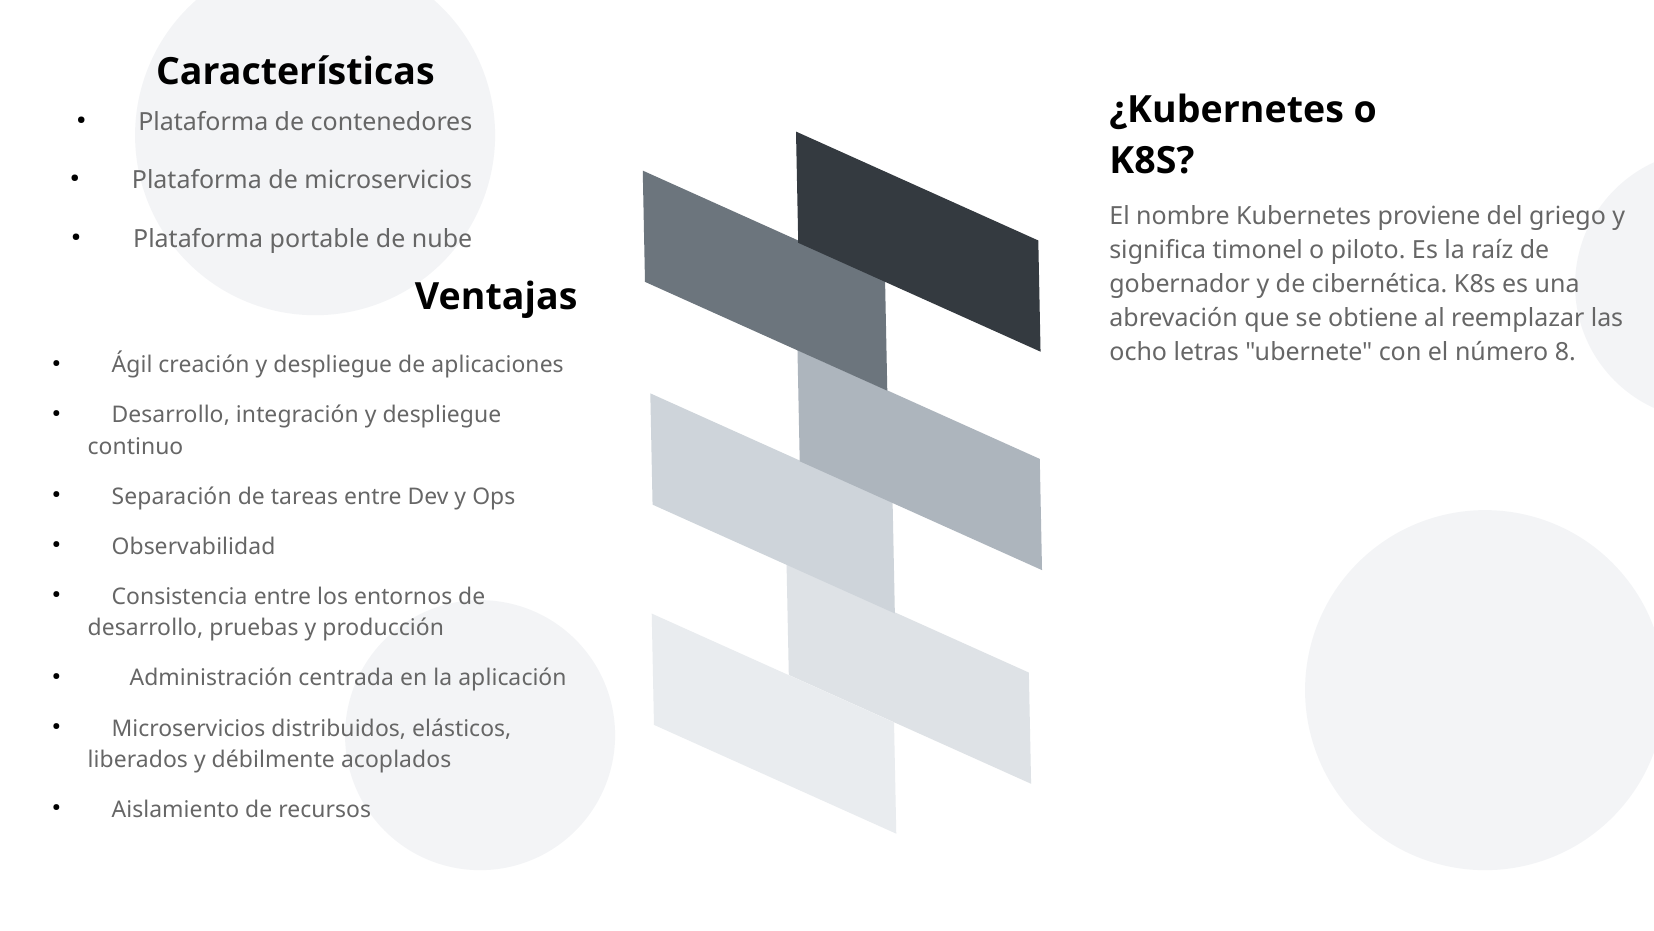

Características
¿Kubernetes o K8S?
 Plataforma de contenedores
 Plataforma de microservicios
 Plataforma portable de nube
El nombre Kubernetes proviene del griego y significa timonel o piloto. Es la raíz de gobernador y de cibernética. K8s es una abrevación que se obtiene al reemplazar las ocho letras "ubernete" con el número 8.
Ventajas
 Ágil creación y despliegue de aplicaciones
 Desarrollo, integración y despliegue continuo
 Separación de tareas entre Dev y Ops
 Observabilidad
 Consistencia entre los entornos de desarrollo, pruebas y producción
 Administración centrada en la aplicación
 Microservicios distribuidos, elásticos, liberados y débilmente acoplados
 Aislamiento de recursos